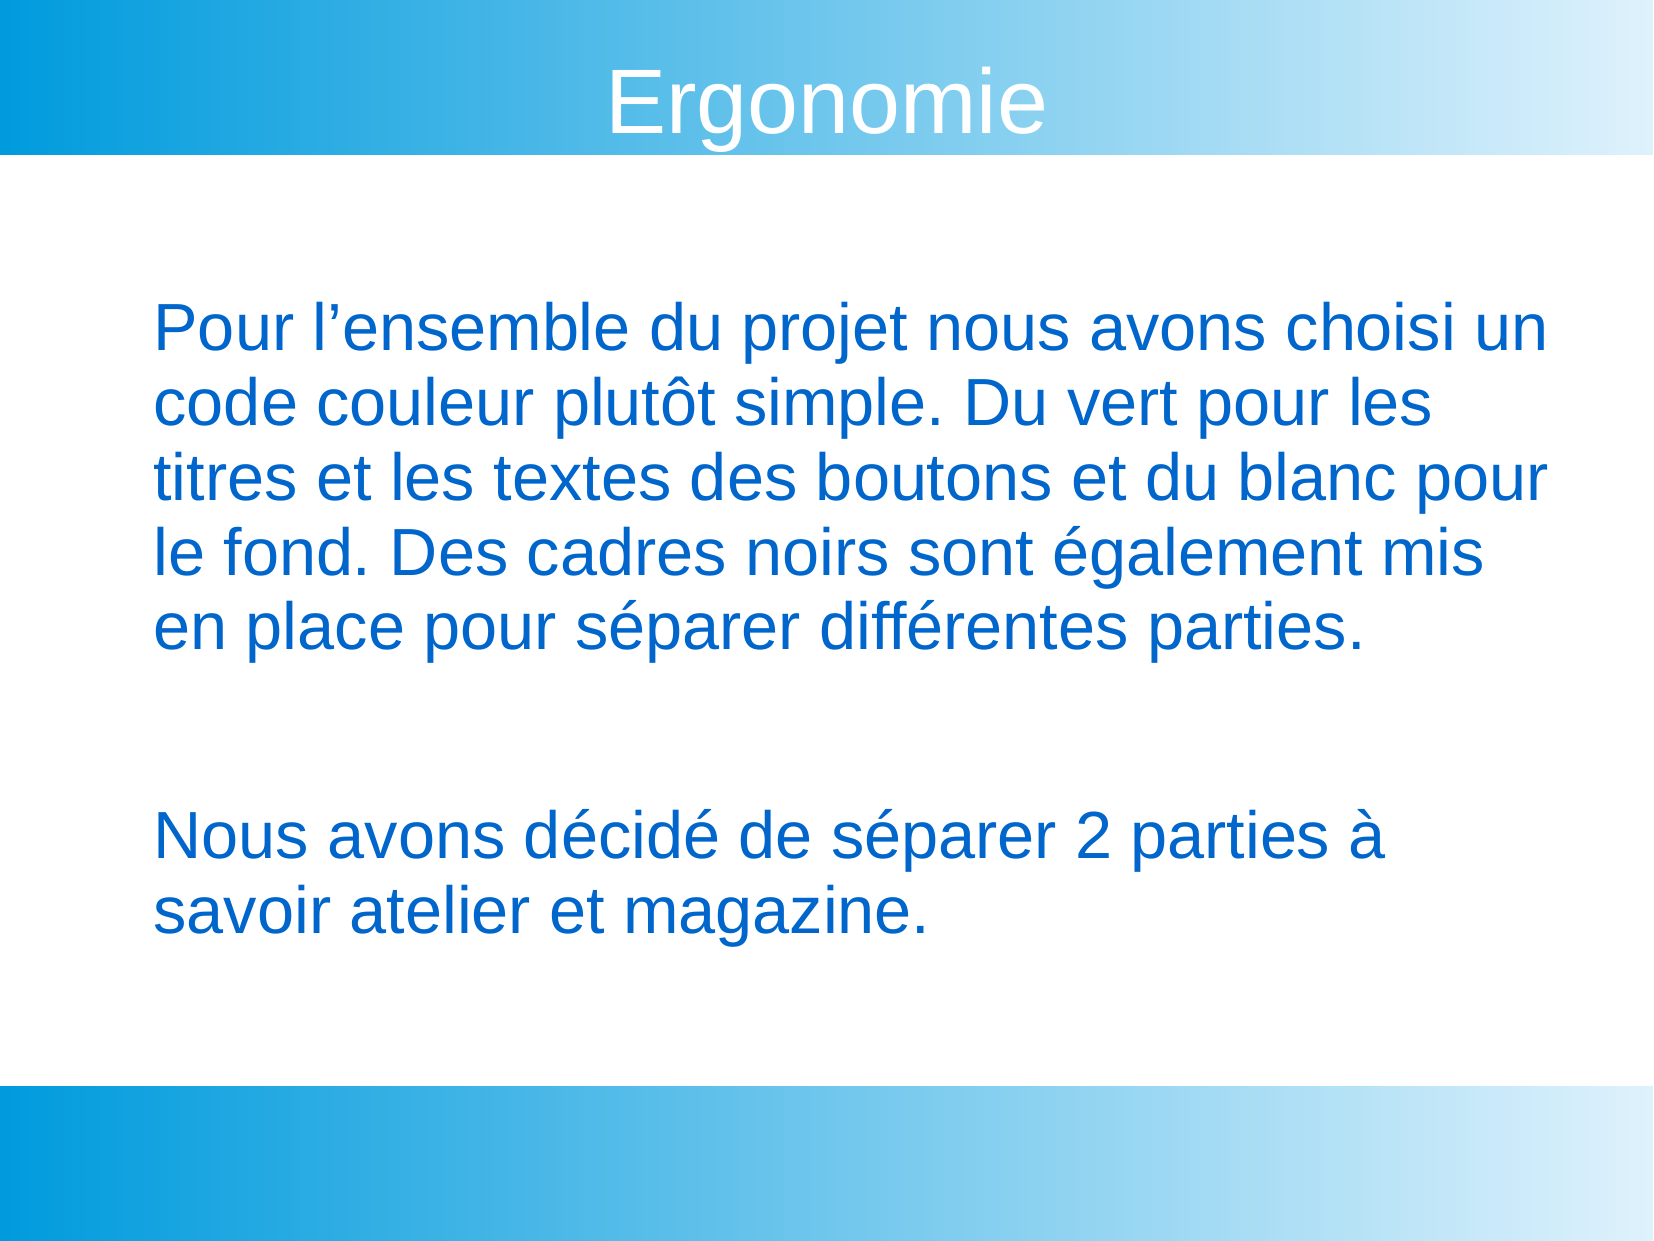

# Ergonomie
Pour l’ensemble du projet nous avons choisi un code couleur plutôt simple. Du vert pour les titres et les textes des boutons et du blanc pour le fond. Des cadres noirs sont également mis en place pour séparer différentes parties.
Nous avons décidé de séparer 2 parties à savoir atelier et magazine.